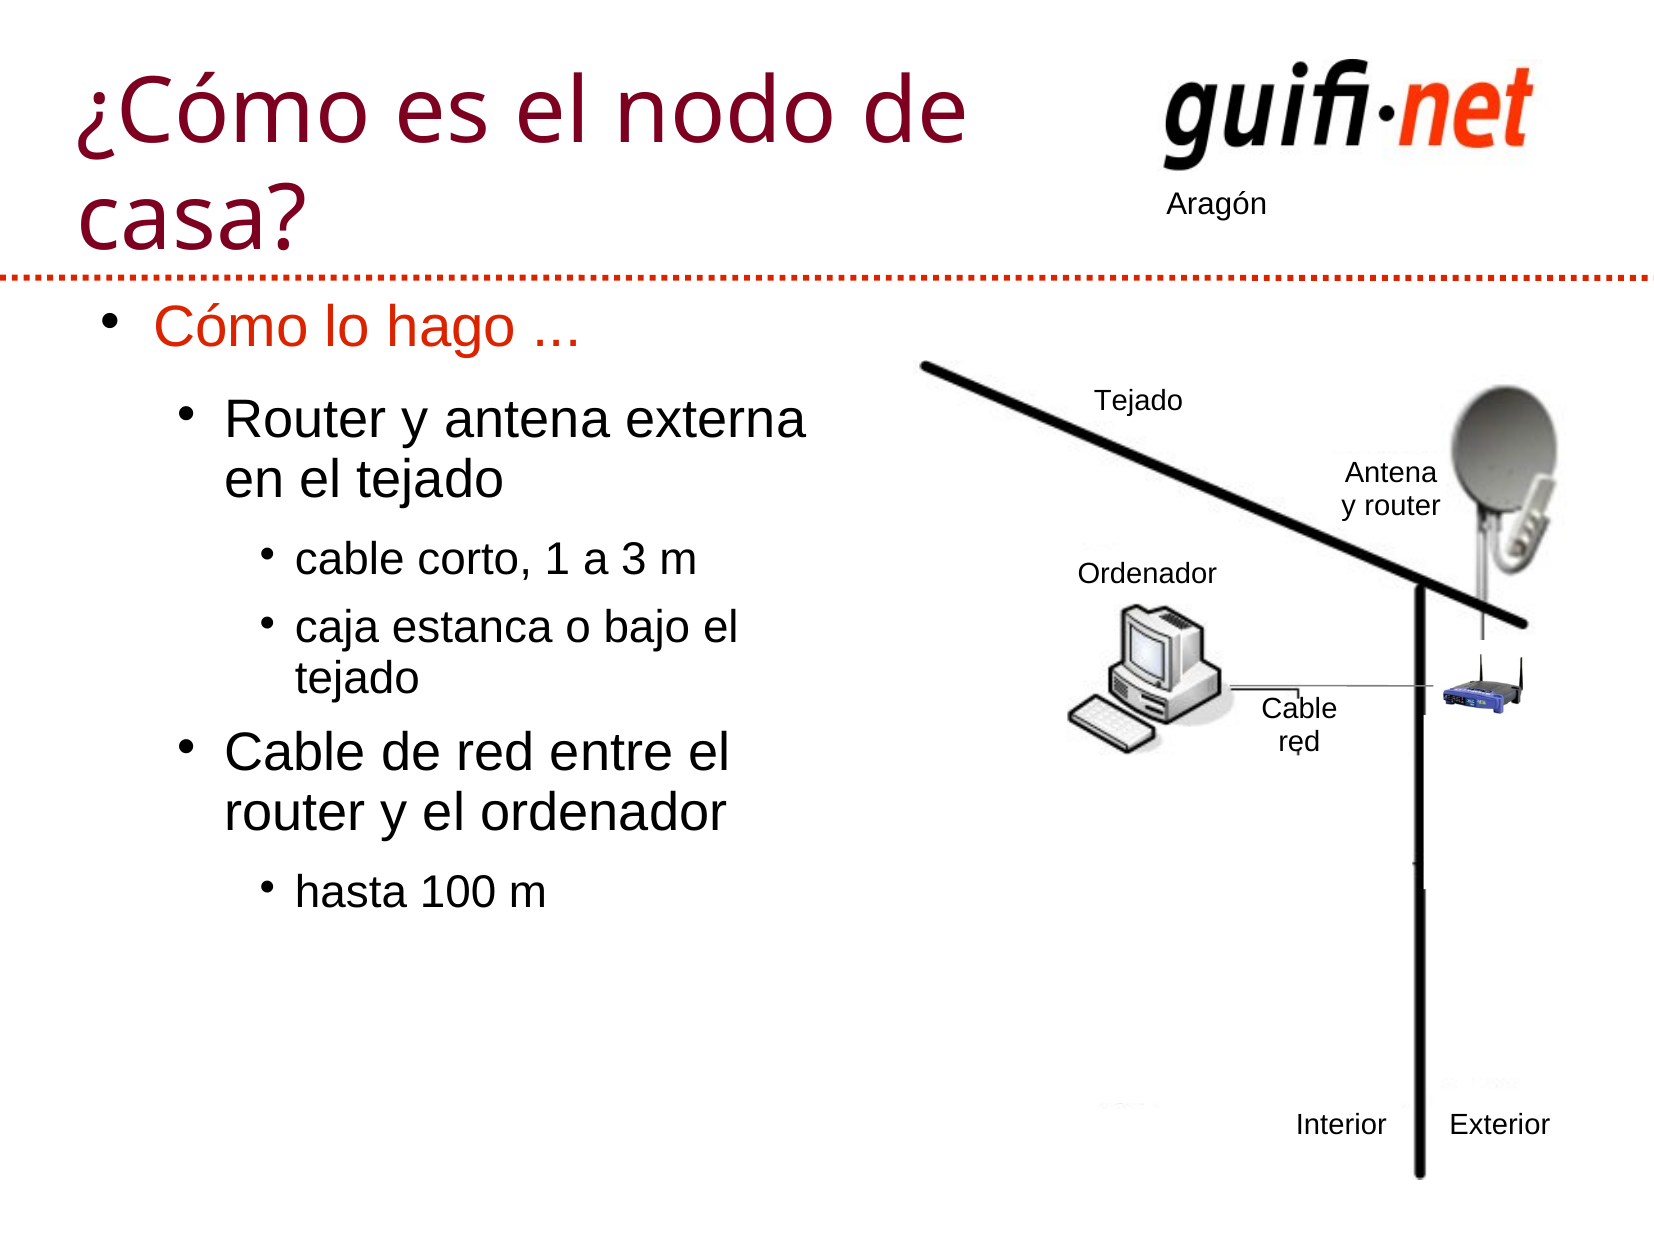

# ¿Cómo es el nodo de casa?
Cómo lo hago ...
Router y antena externa en el tejado
cable corto, 1 a 3 m
caja estanca o bajo el tejado
Cable de red entre el router y el ordenador
hasta 100 m
Tejado
Antena
y router
Ordenador
Cable
red
Portàtil
sense fils
Sense
fils
Cable
xarxa
Router
sense fils
Cable
xarxa
Ordinador
Interior
Exterior